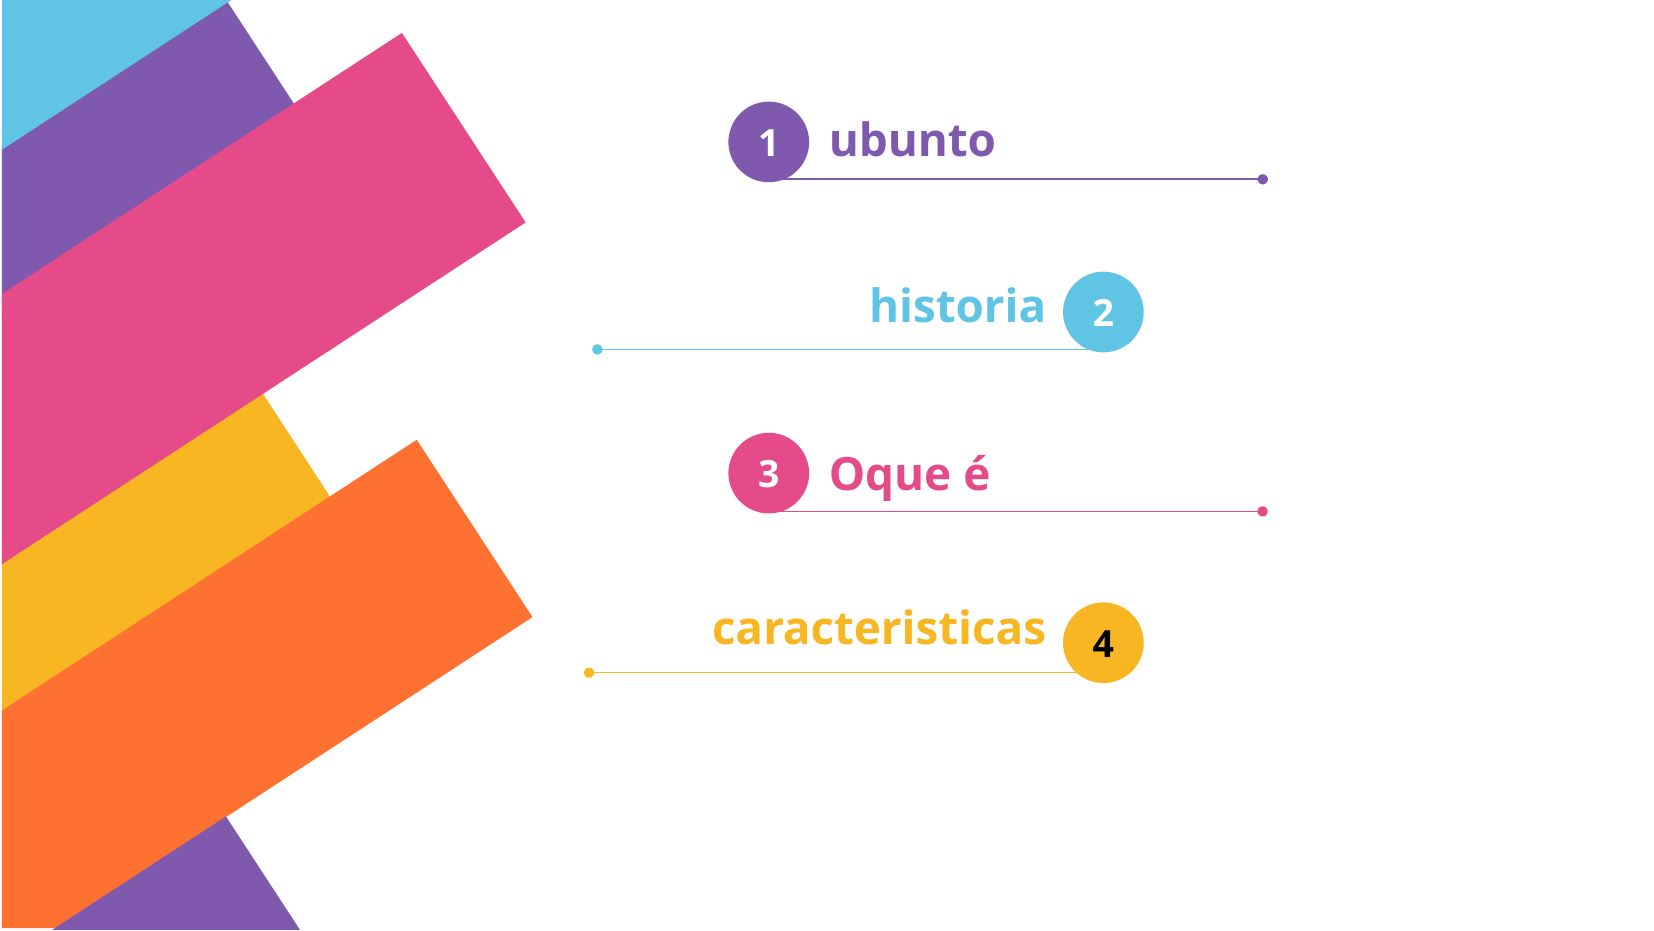

# ubunto
1
historia
2
Oque é
3
caracteristicas
4